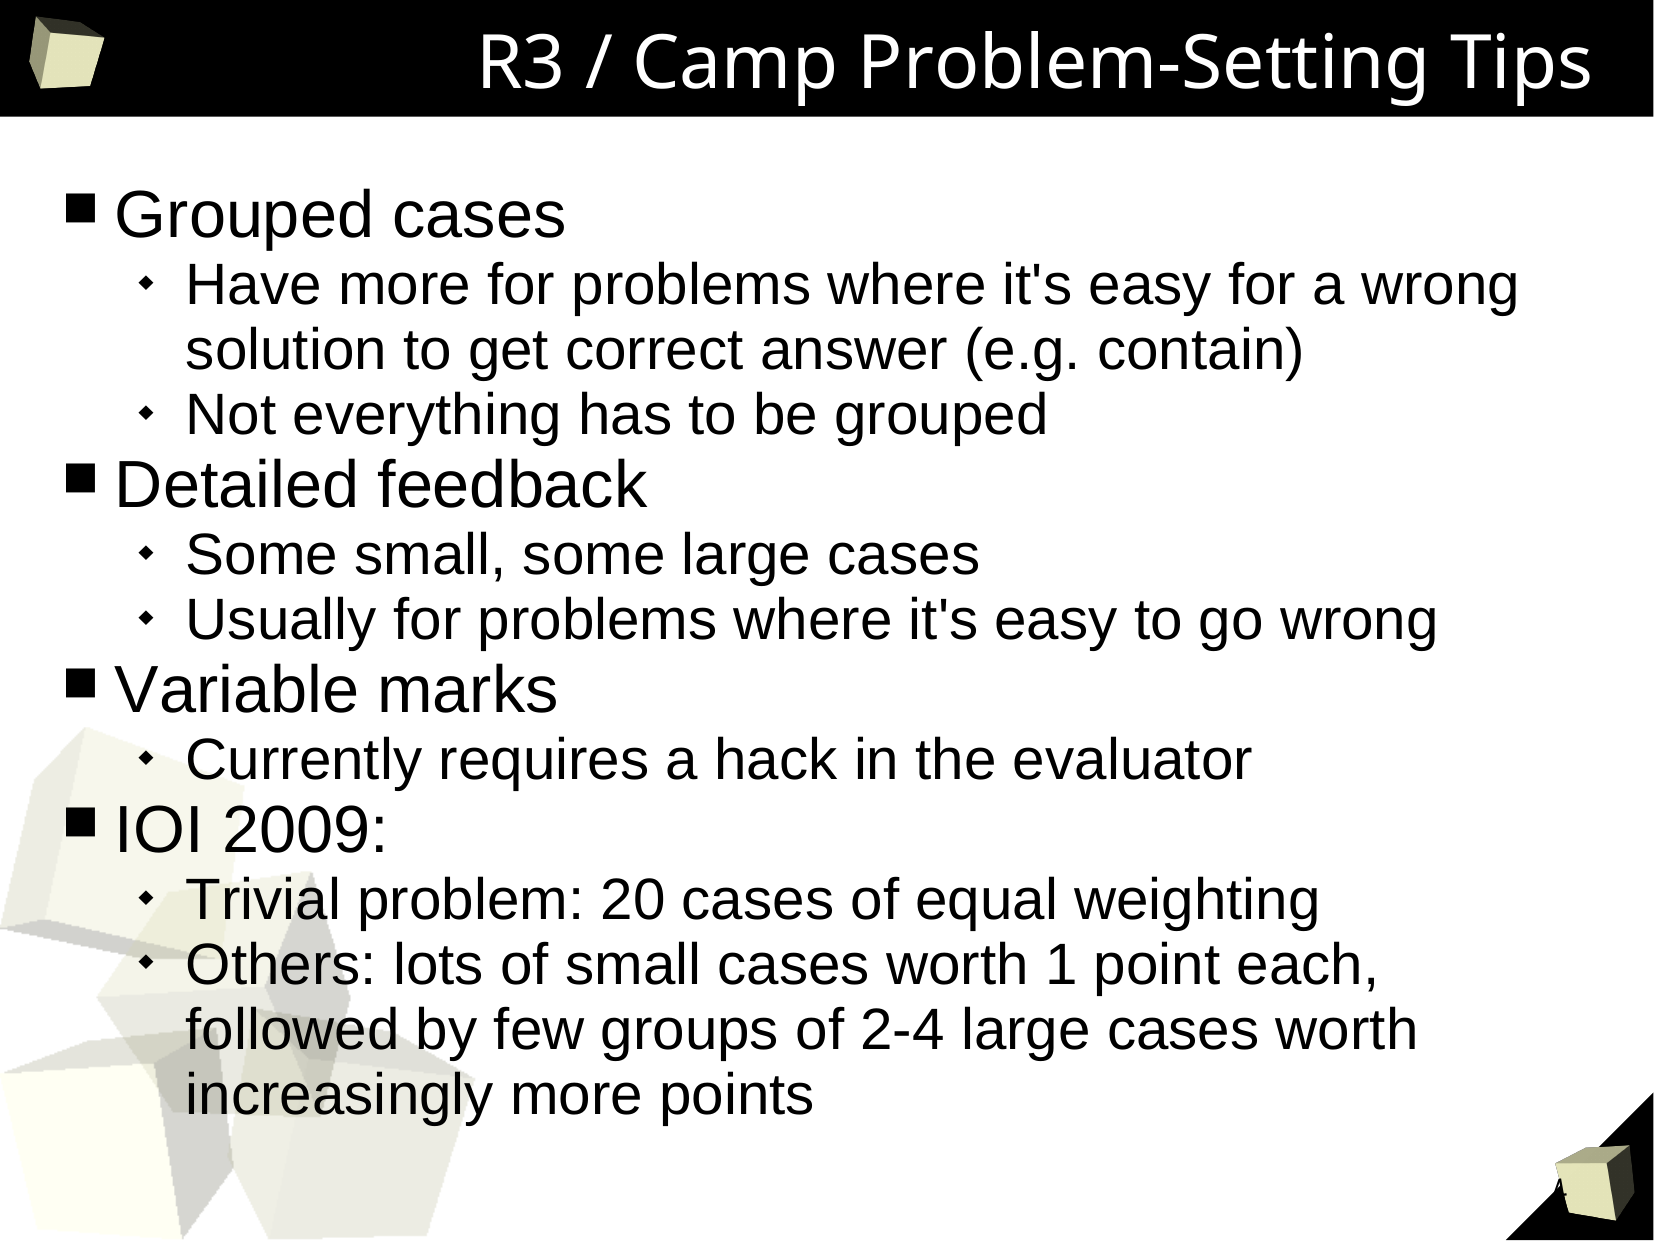

# R3 / Camp Problem-Setting Tips
Grouped cases
Have more for problems where it's easy for a wrong solution to get correct answer (e.g. contain)
Not everything has to be grouped
Detailed feedback
Some small, some large cases
Usually for problems where it's easy to go wrong
Variable marks
Currently requires a hack in the evaluator
IOI 2009:
Trivial problem: 20 cases of equal weighting
Others: lots of small cases worth 1 point each, followed by few groups of 2-4 large cases worth increasingly more points